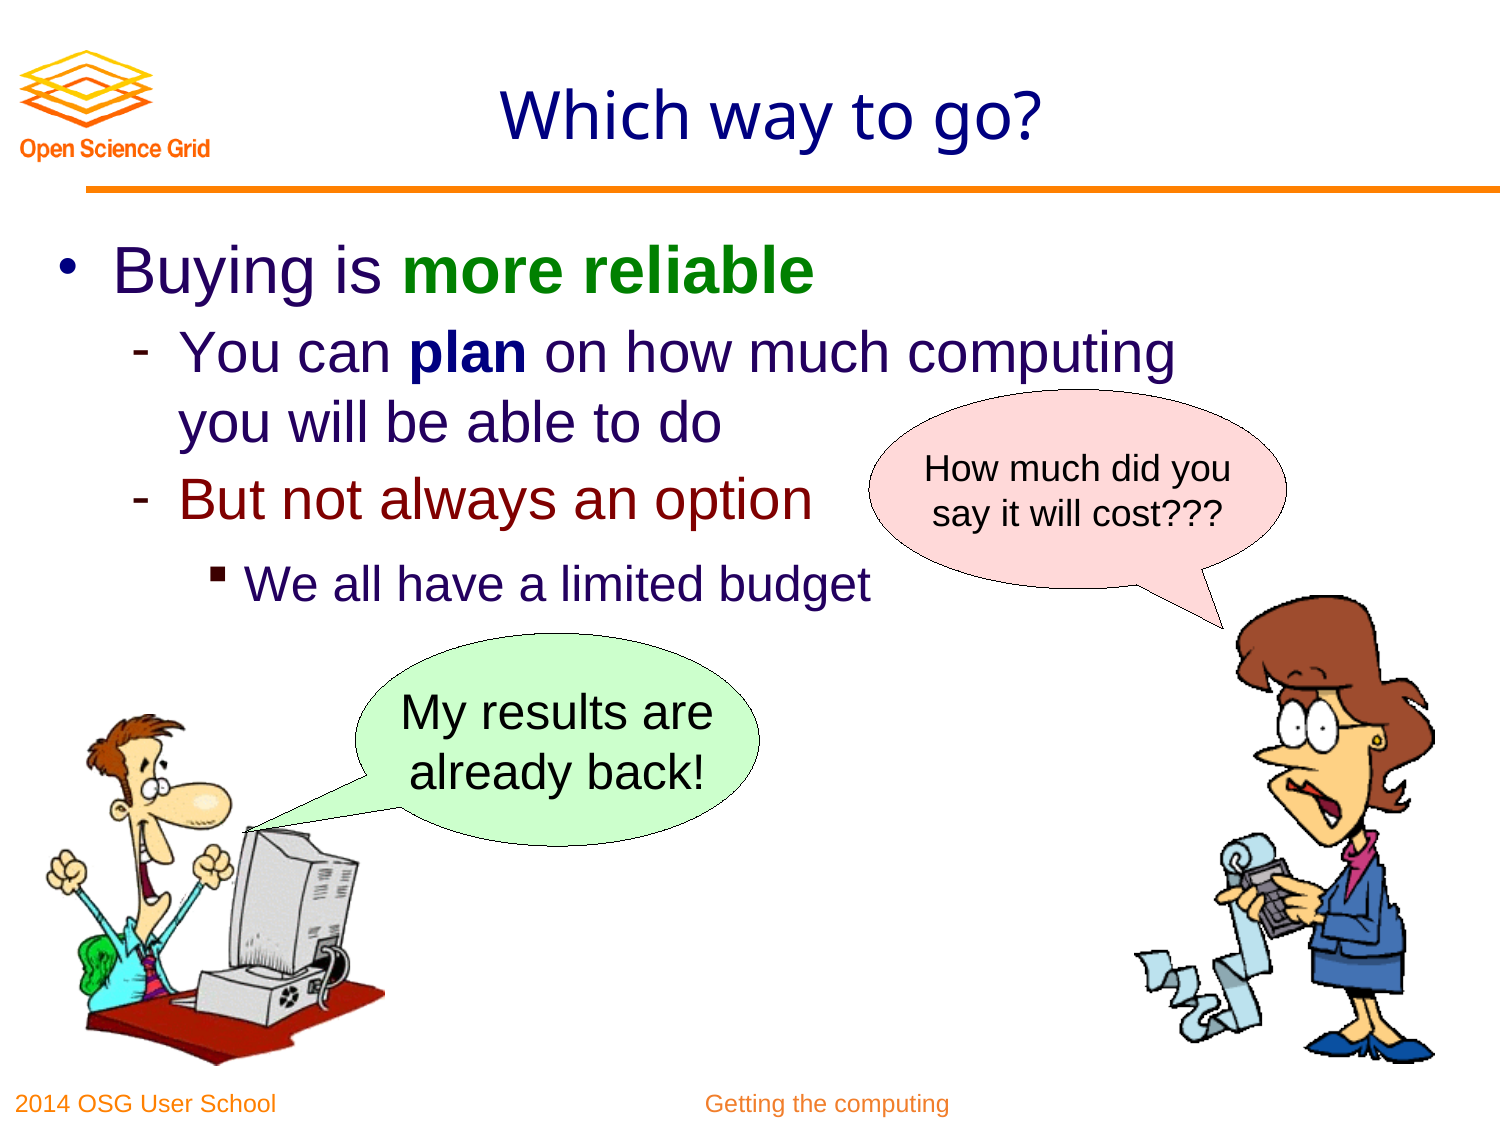

# Which way to go?
Buying is more reliable
You can plan on how much computing
you will be able to do
But not always an option
We all have a limited budget
How much did you
say it will cost???
My results are
already back!